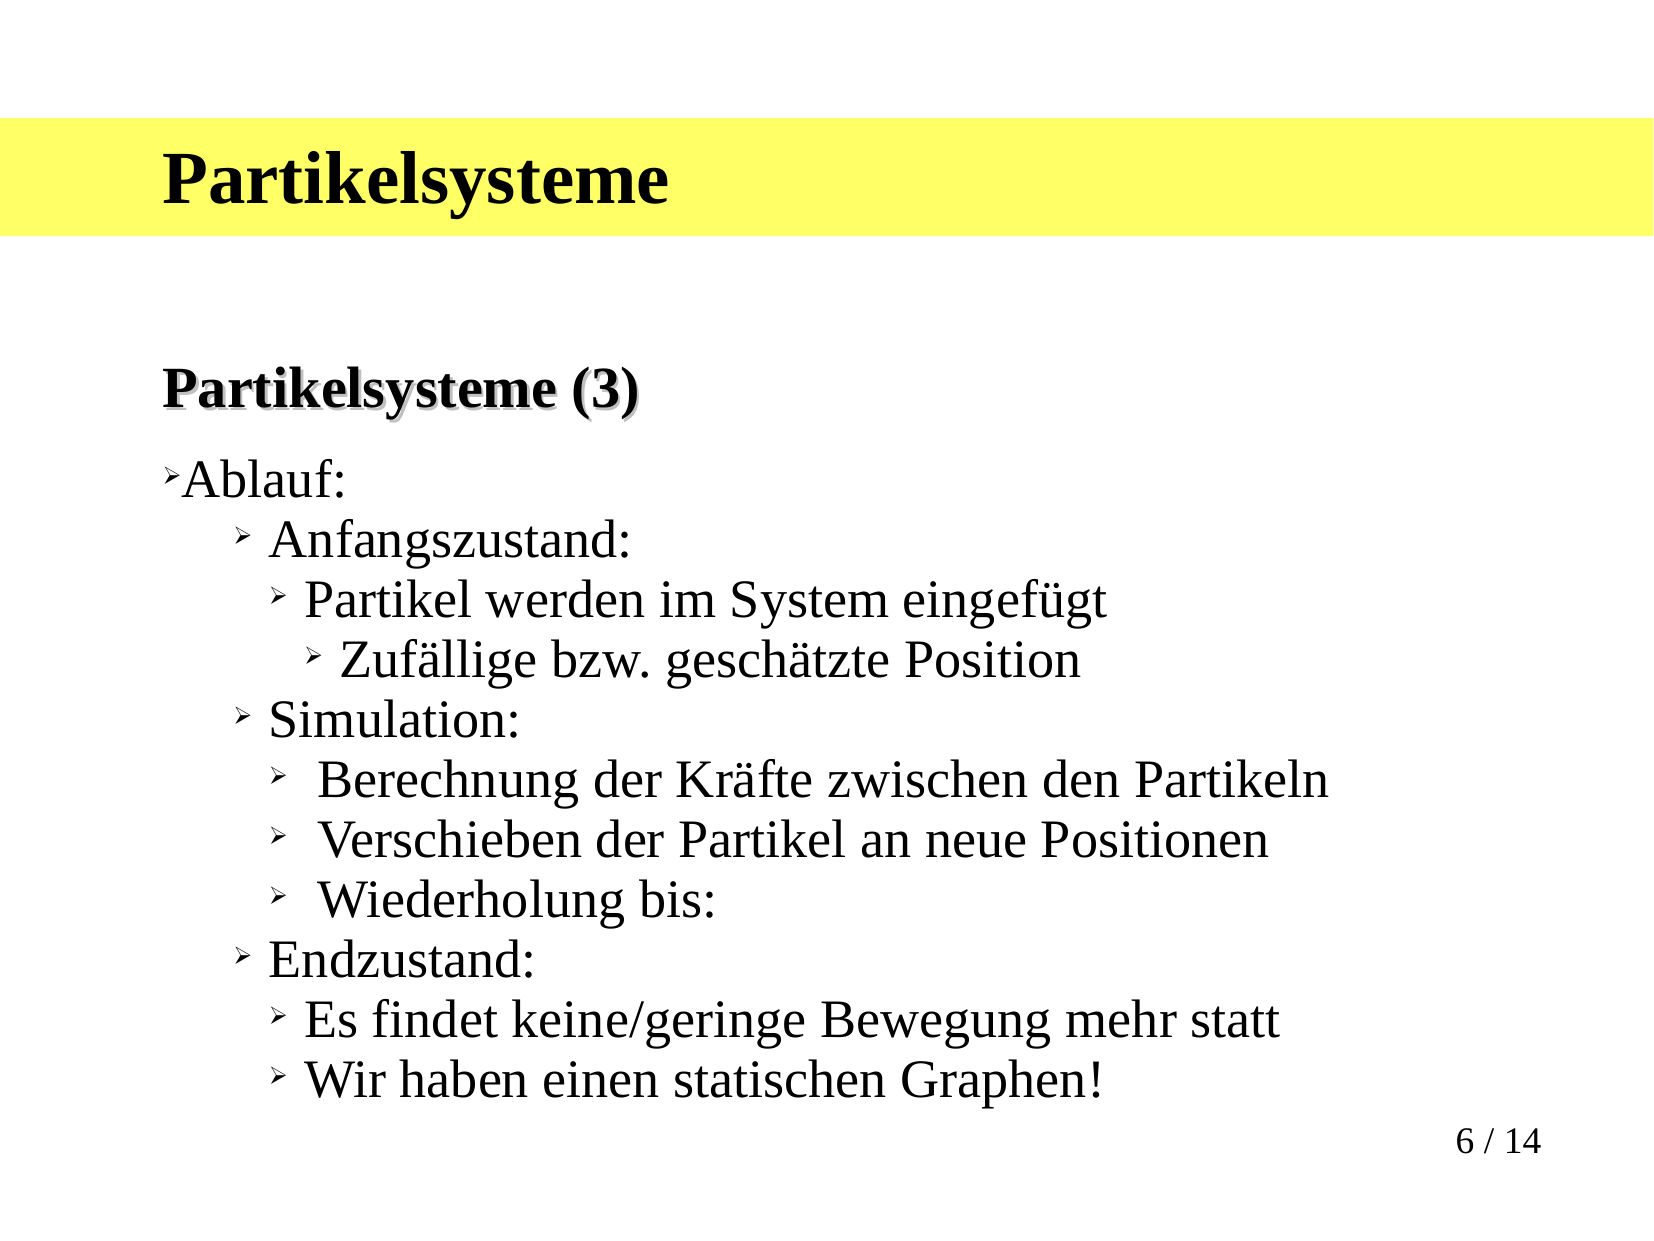

Partikelsysteme
Partikelsysteme (3)
Ablauf:
Anfangszustand:
Partikel werden im System eingefügt
Zufällige bzw. geschätzte Position
Simulation:
 Berechnung der Kräfte zwischen den Partikeln
 Verschieben der Partikel an neue Positionen
 Wiederholung bis:
Endzustand:
Es findet keine/geringe Bewegung mehr statt
Wir haben einen statischen Graphen!